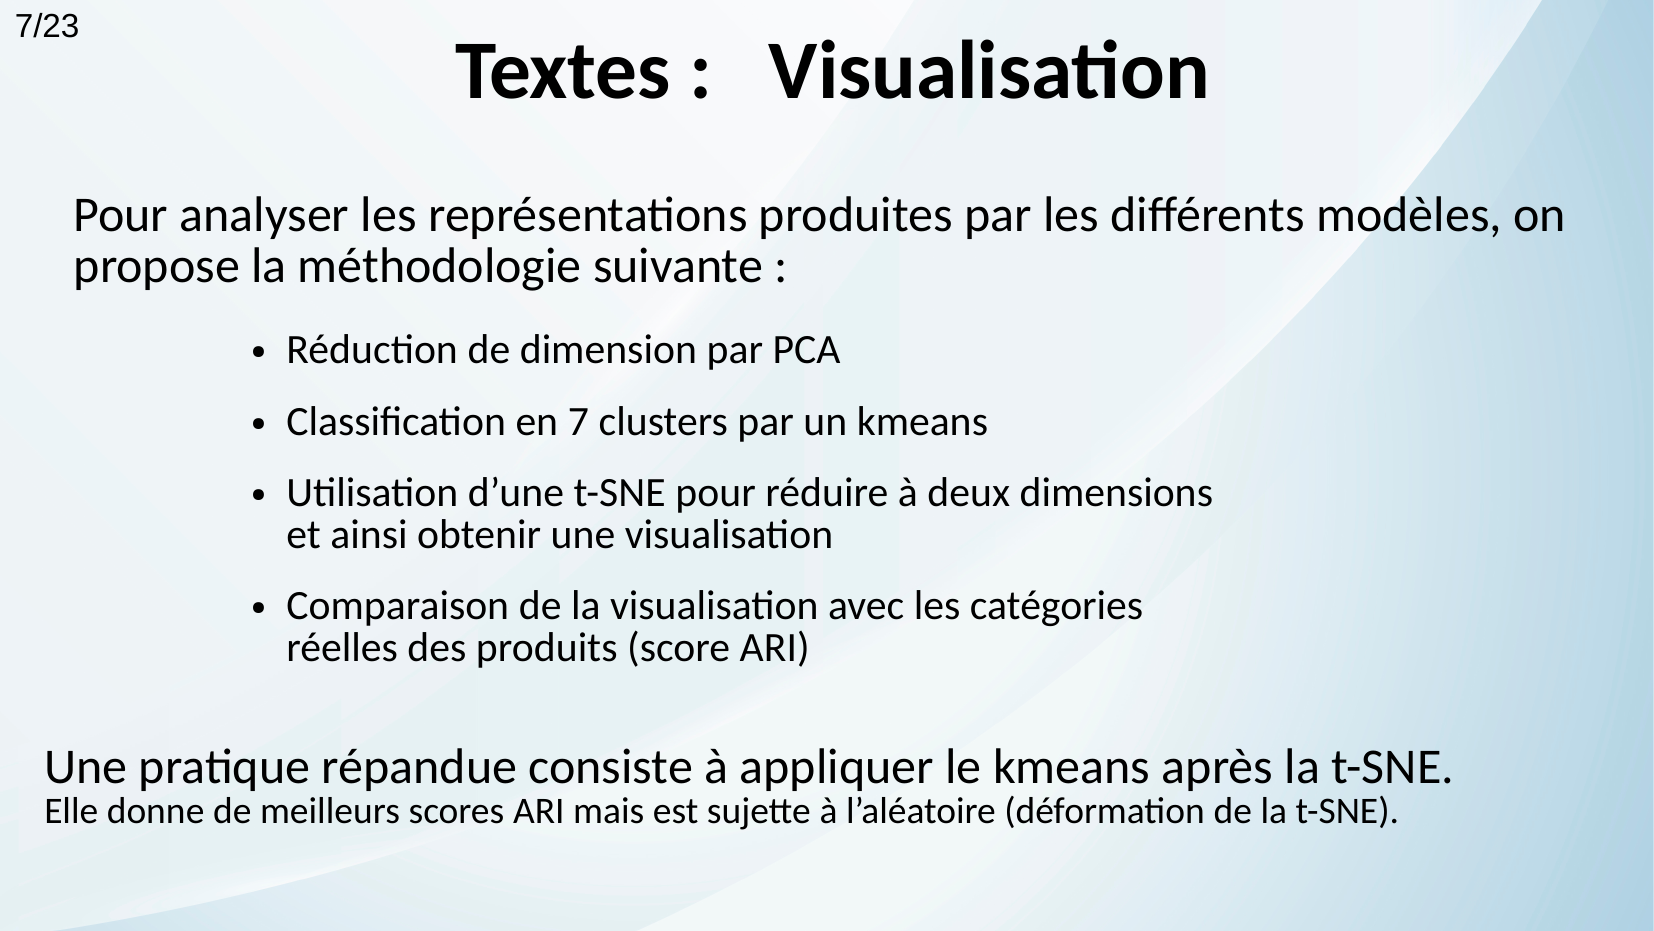

7/23
# Textes : Visualisation
Pour analyser les représentations produites par les différents modèles, on propose la méthodologie suivante :
Réduction de dimension par PCA
Classification en 7 clusters par un kmeans
Utilisation d’une t-SNE pour réduire à deux dimensions et ainsi obtenir une visualisation
Comparaison de la visualisation avec les catégories réelles des produits (score ARI)
Une pratique répandue consiste à appliquer le kmeans après la t-SNE.
Elle donne de meilleurs scores ARI mais est sujette à l’aléatoire (déformation de la t-SNE).